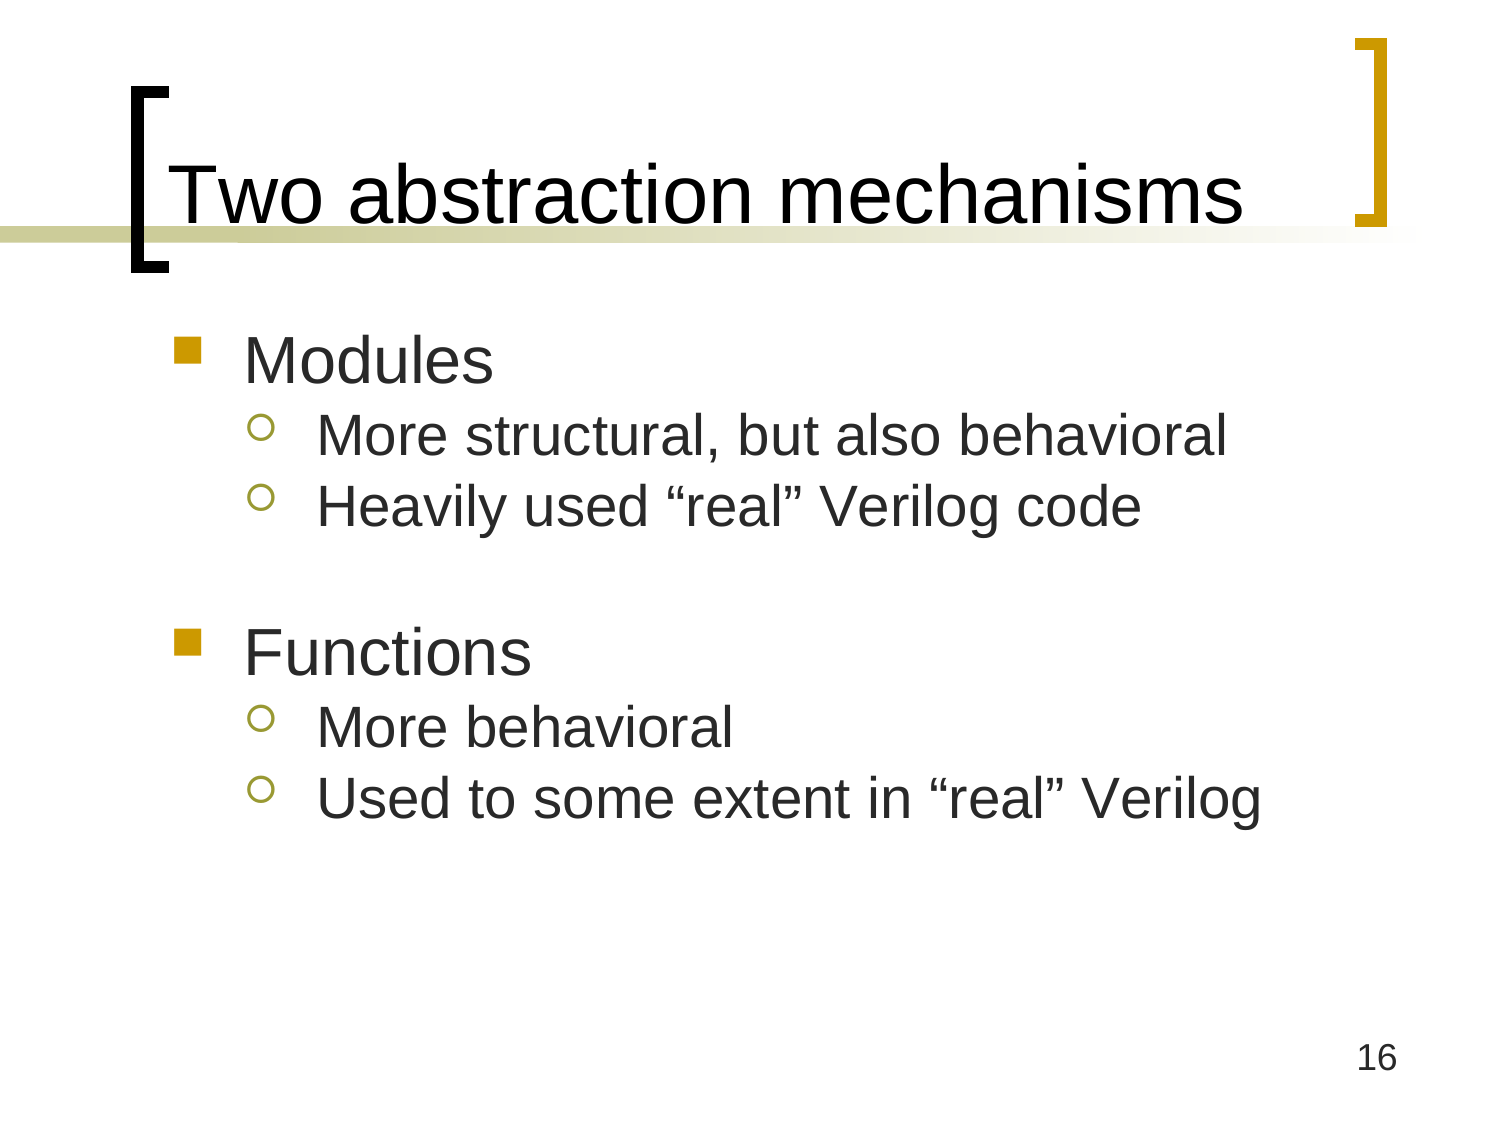

# Two abstraction mechanisms
Modules
More structural, but also behavioral
Heavily used “real” Verilog code
Functions
More behavioral
Used to some extent in “real” Verilog
16